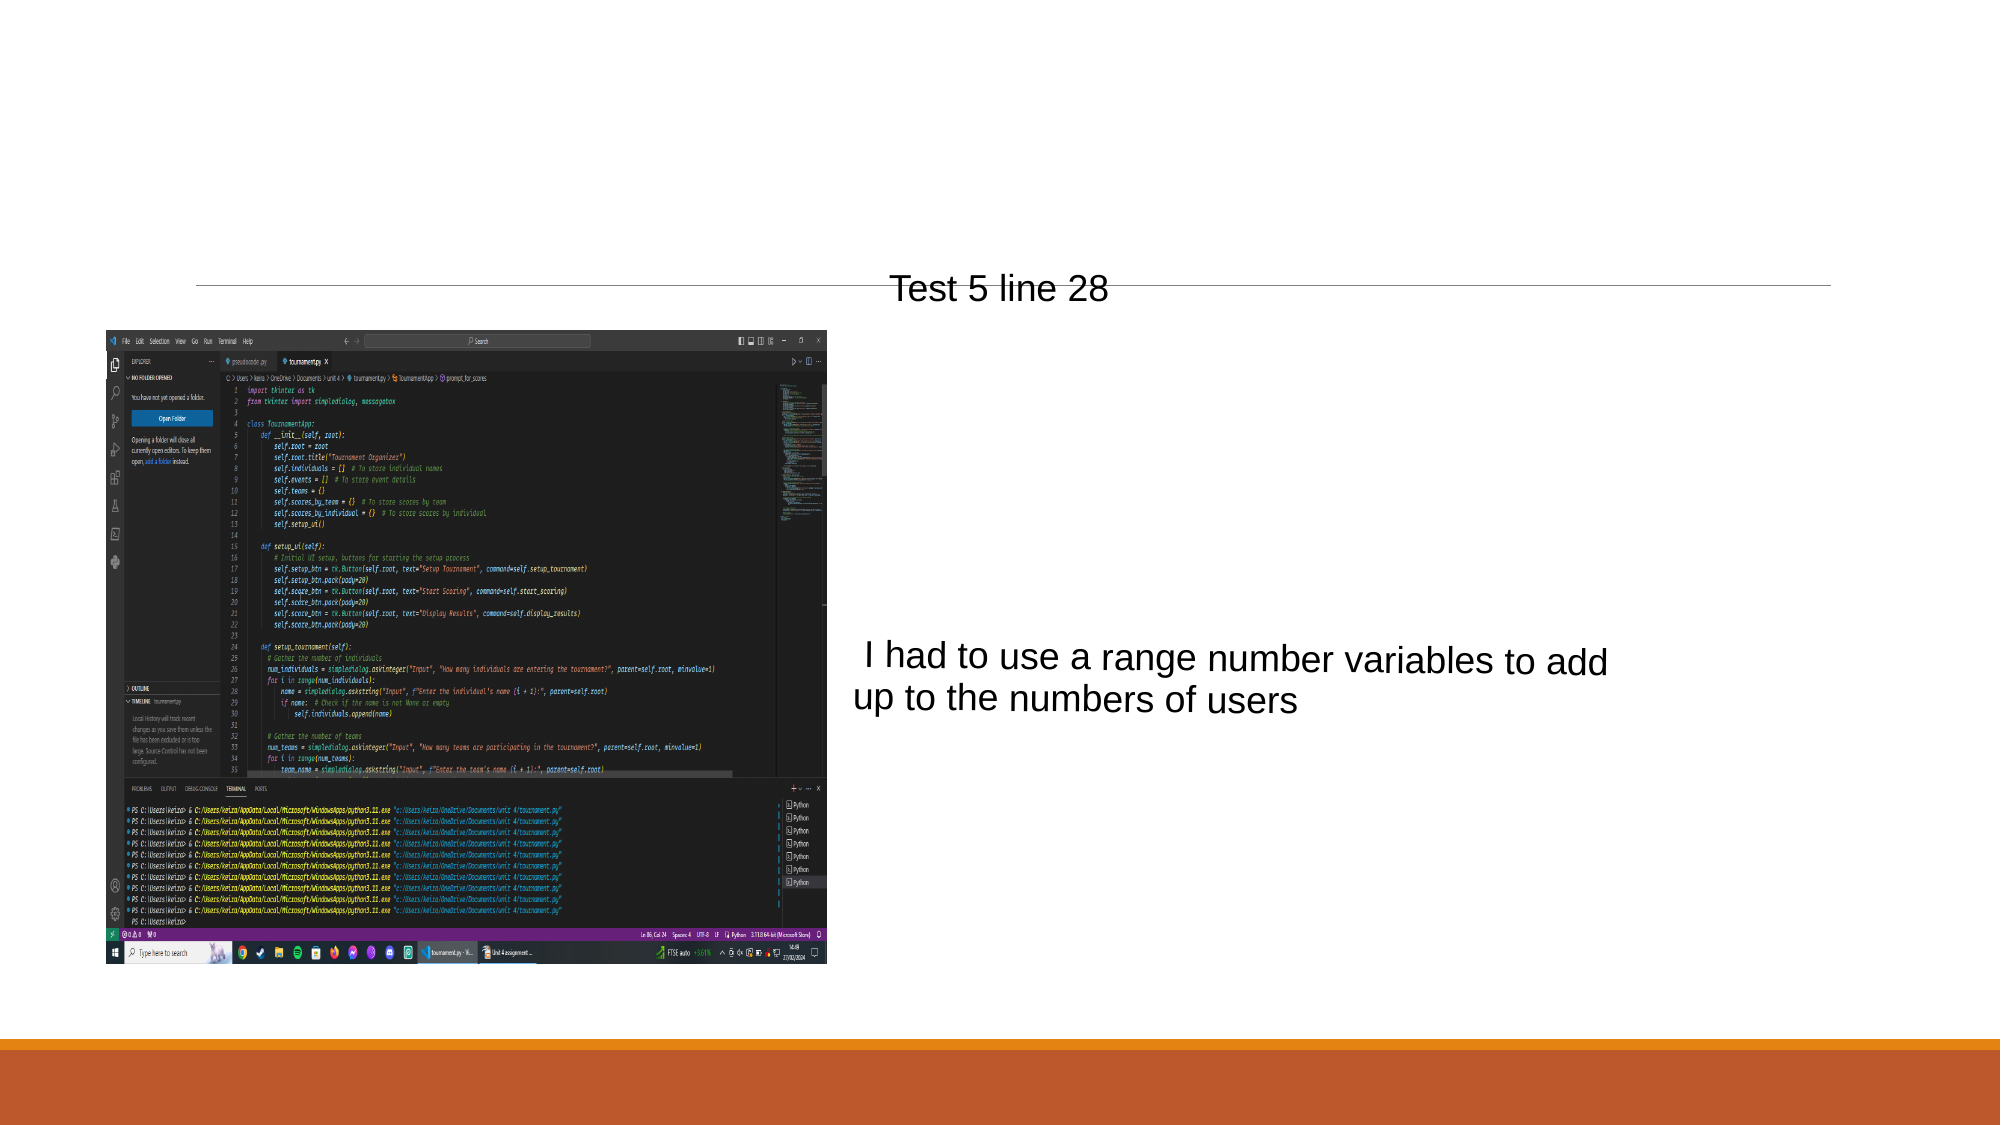

Test 5 line 28
 I had to use a range number variables to add
up to the numbers of users